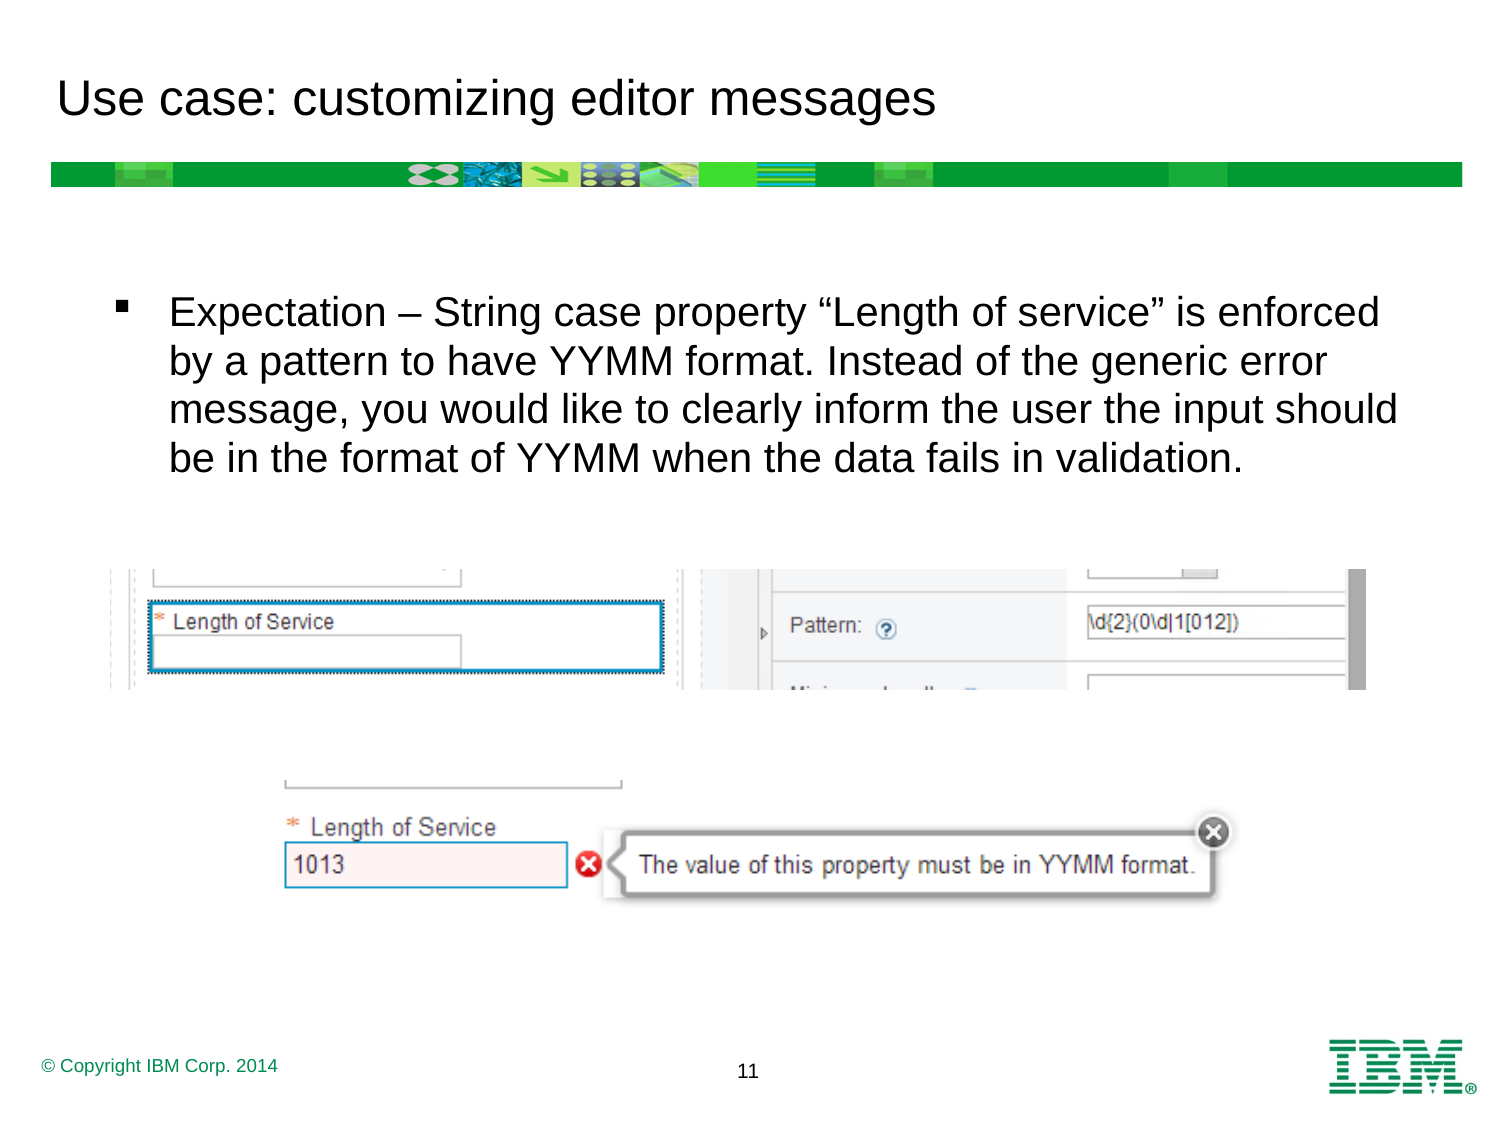

# Use case: customizing editor messages
Expectation – String case property “Length of service” is enforced by a pattern to have YYMM format. Instead of the generic error message, you would like to clearly inform the user the input should be in the format of YYMM when the data fails in validation.
11